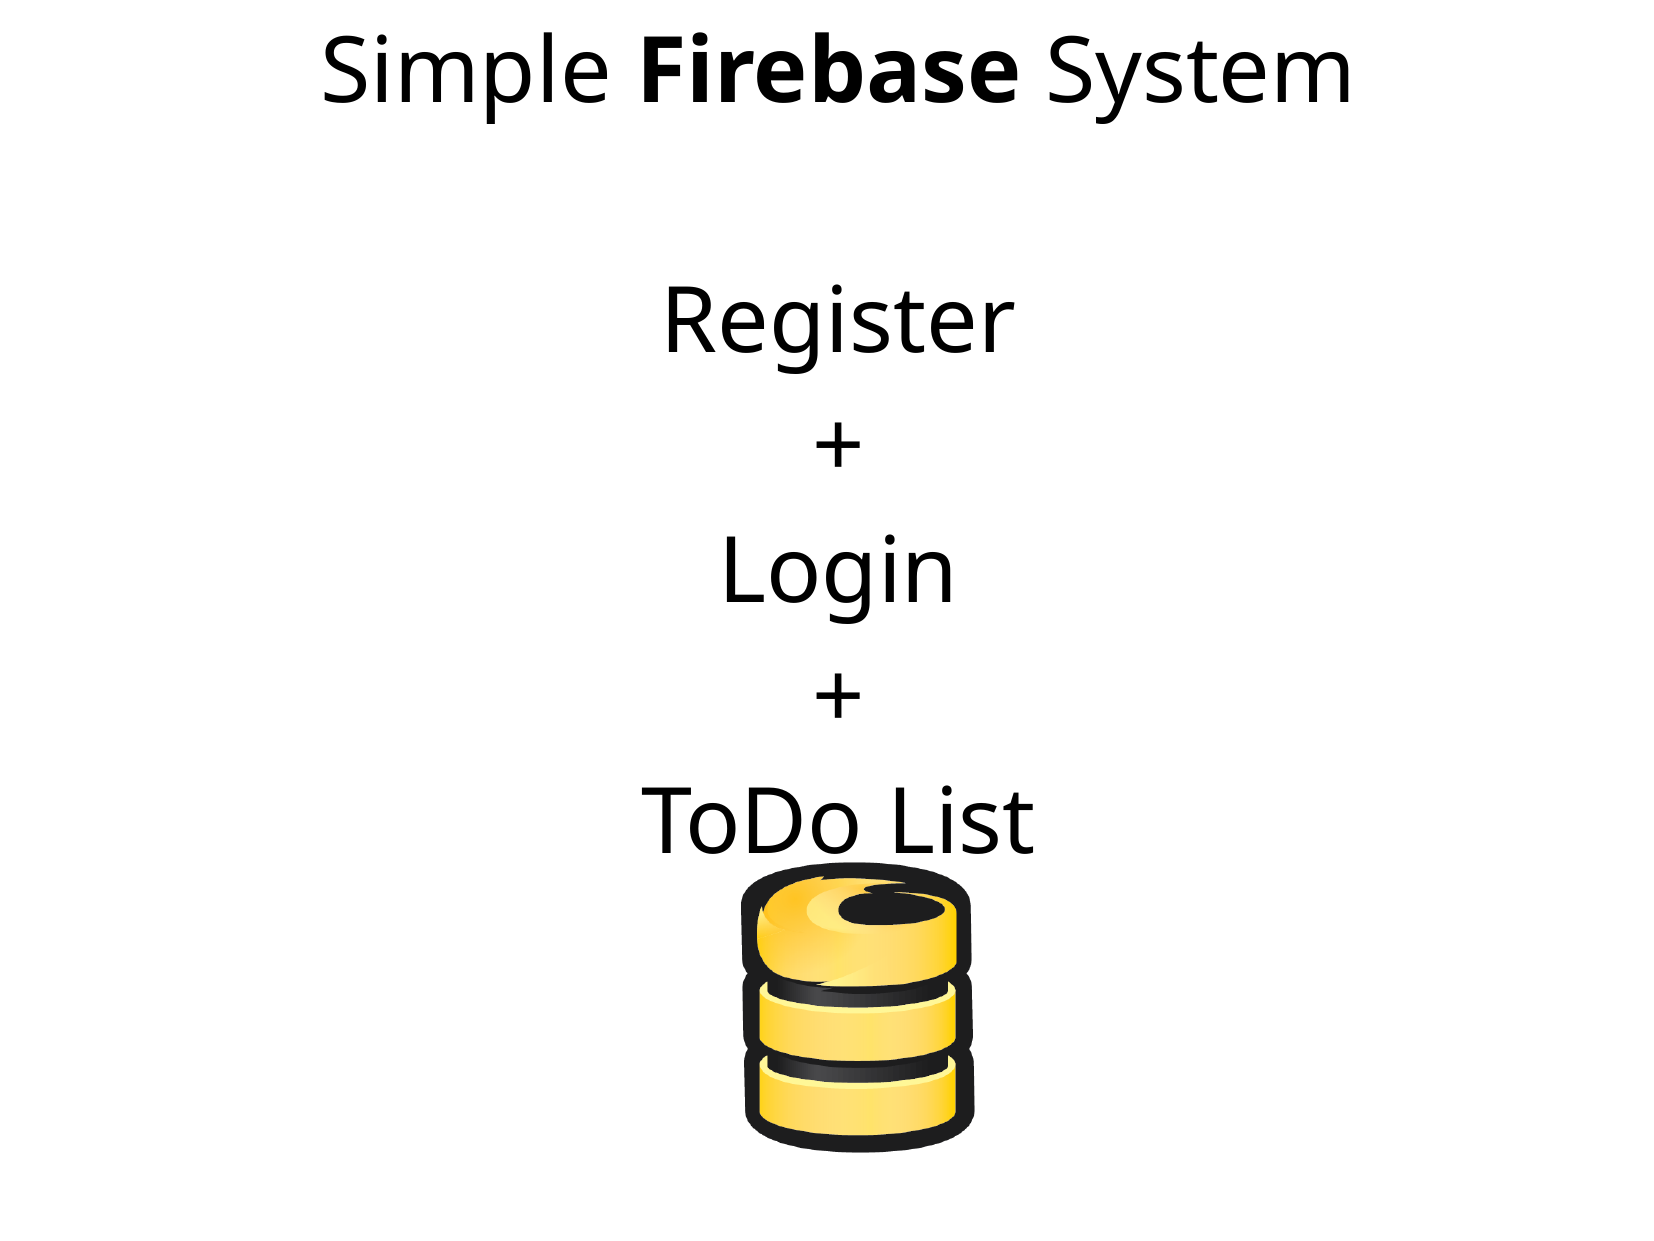

# Simple Firebase System Register + Login + ToDo List